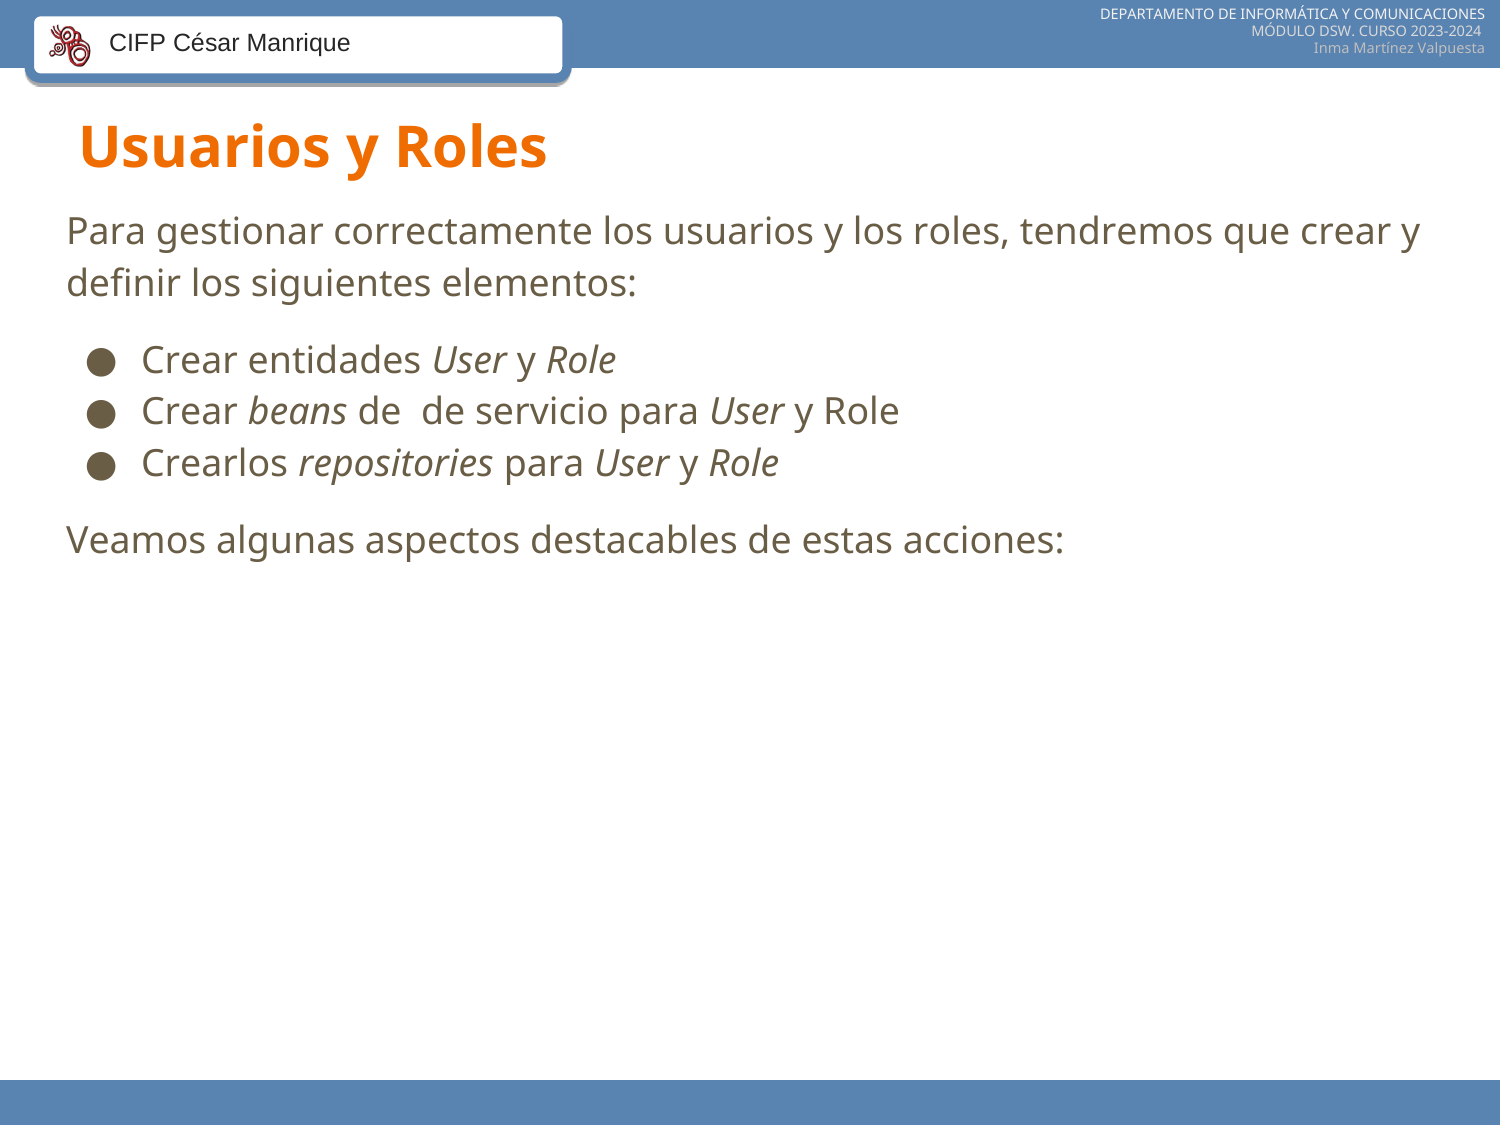

Usuarios y Roles
# Para gestionar correctamente los usuarios y los roles, tendremos que crear y definir los siguientes elementos:
Crear entidades User y Role
Crear beans de de servicio para User y Role
Crearlos repositories para User y Role
Veamos algunas aspectos destacables de estas acciones: